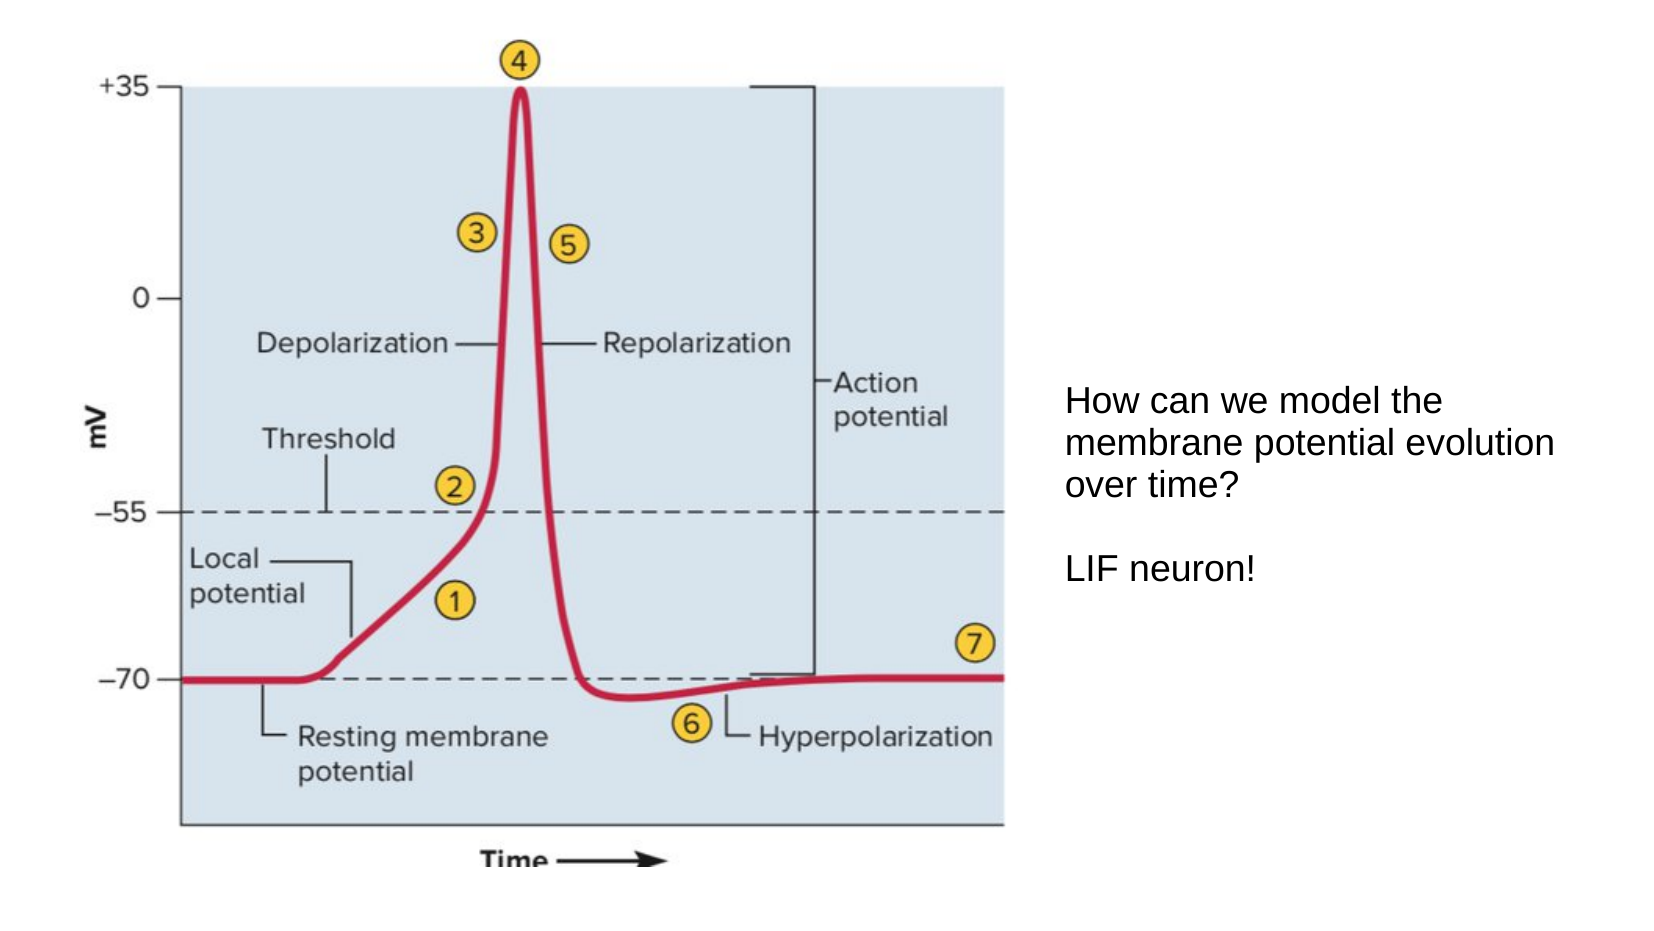

How can we model the membrane potential evolution over time?
LIF neuron!